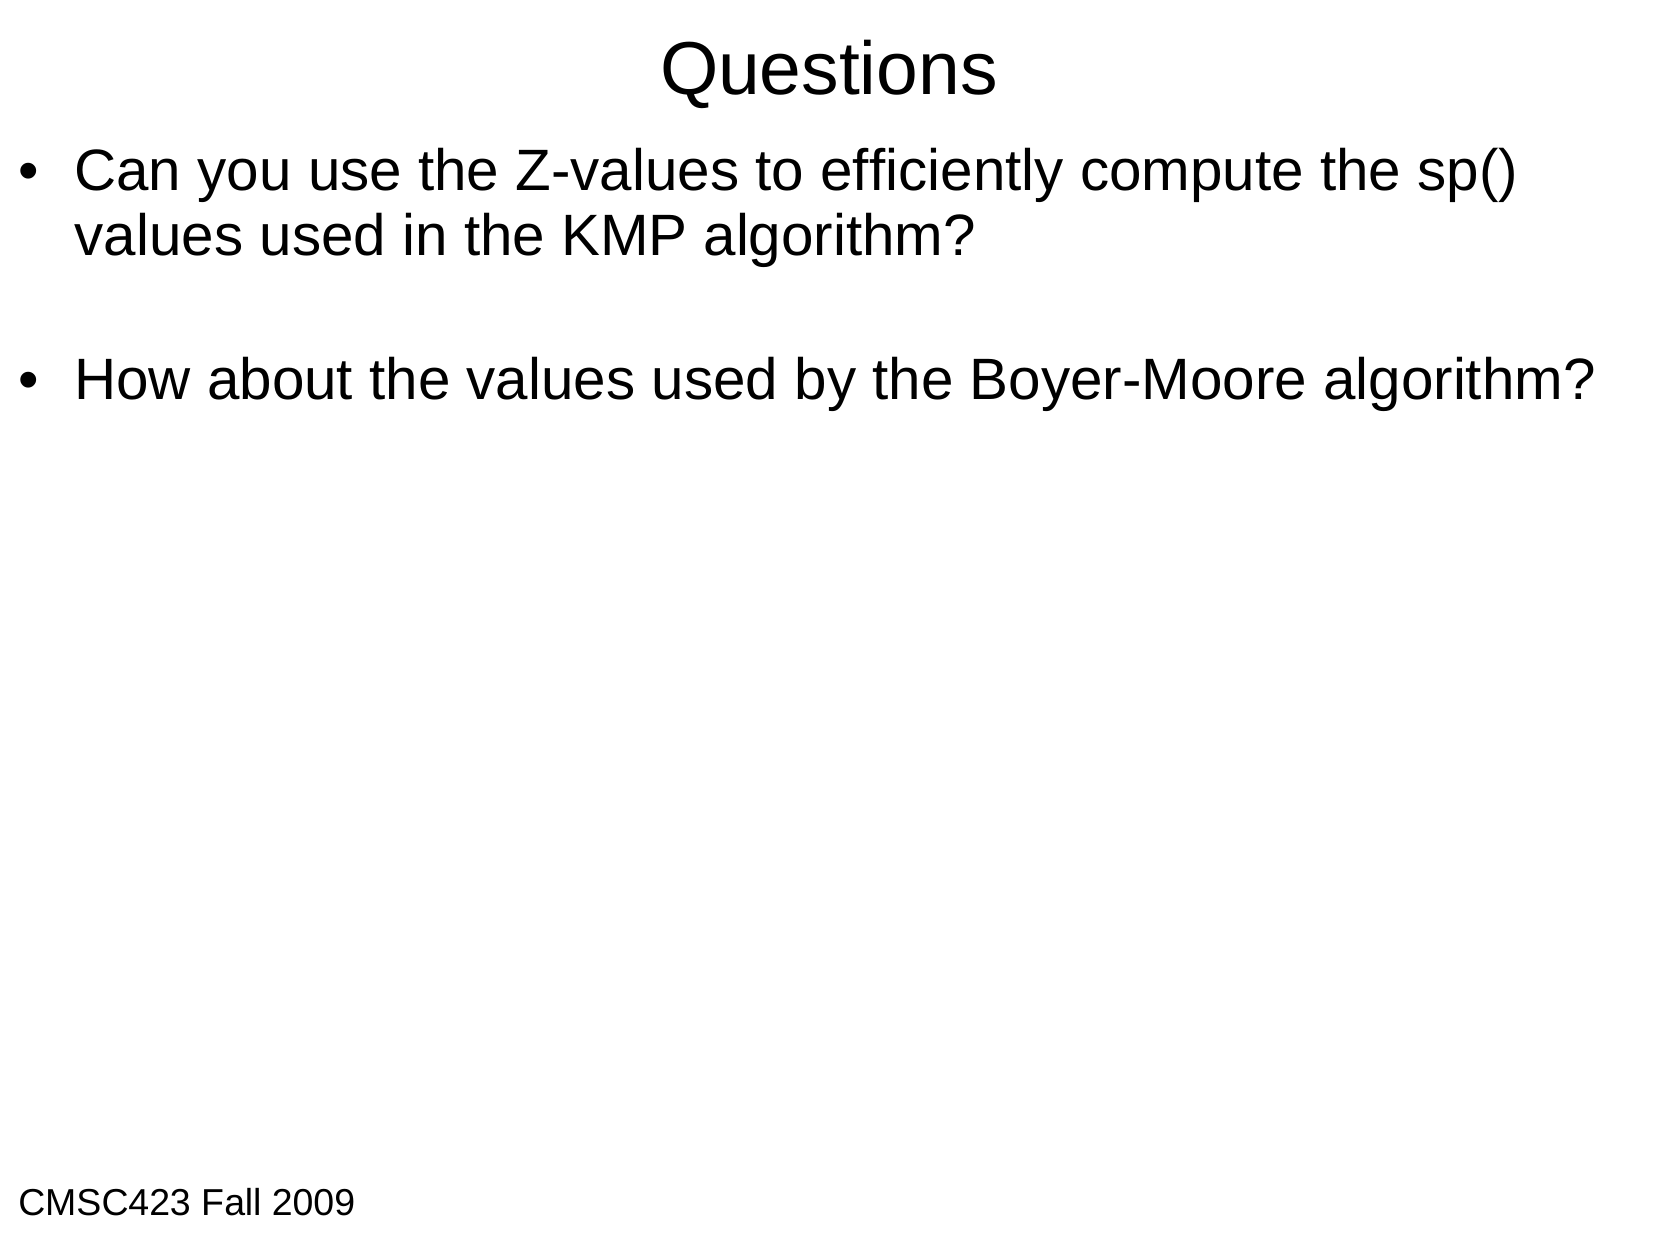

# Questions
Can you use the Z-values to efficiently compute the sp() values used in the KMP algorithm?
How about the values used by the Boyer-Moore algorithm?
CMSC423 Fall 2009